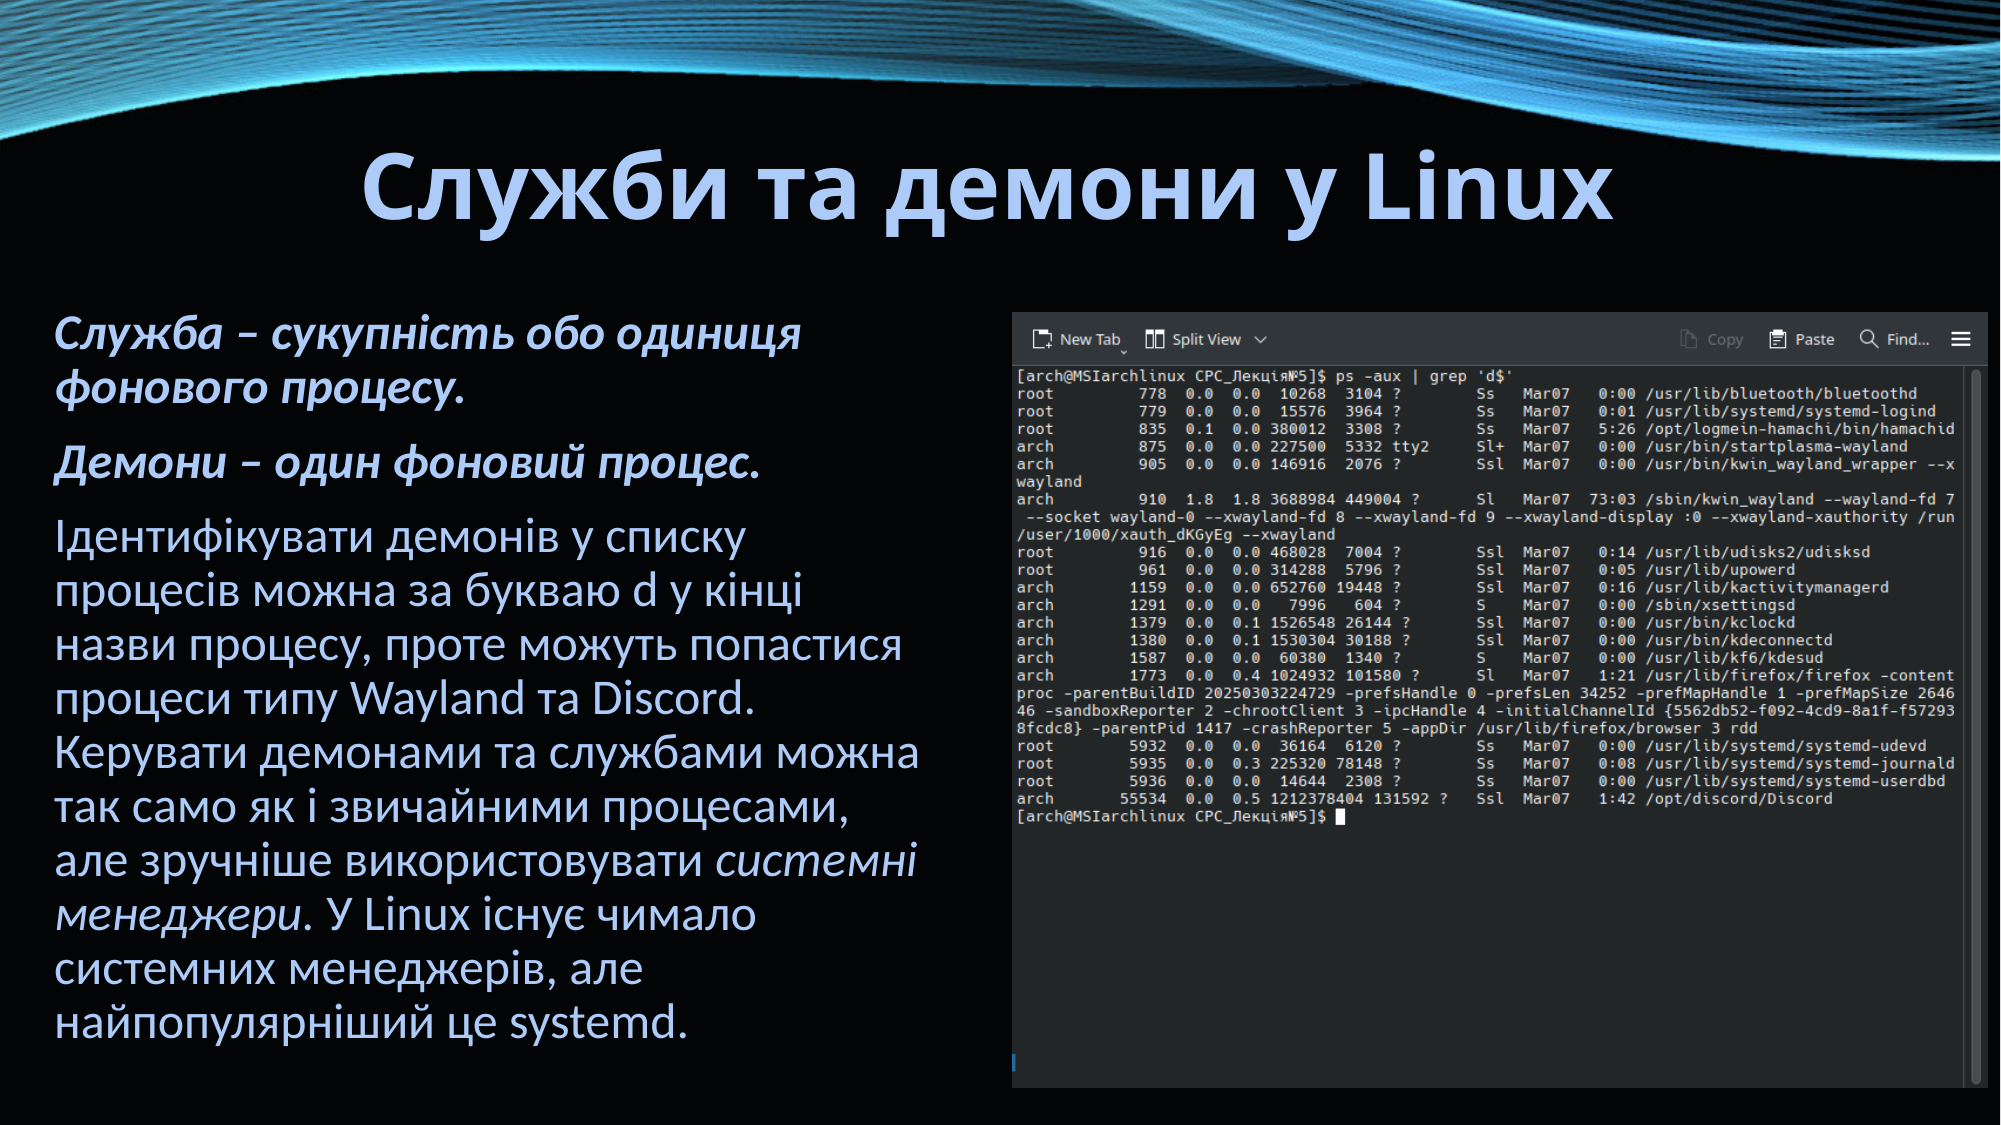

# Служби та демони у Linux
Служба – сукупність обо одиниця фонового процесу.
Демони – один фоновий процес.
Ідентифікувати демонів у списку процесів можна за букваю d у кінці назви процесу, проте можуть попастися процеси типу Wayland та Discord. Керувати демонами та службами можна так само як і звичайними процесами, але зручніше використовувати системні менеджери. У Linux існує чимало системних менеджерів, але найпопулярніший це systemd.